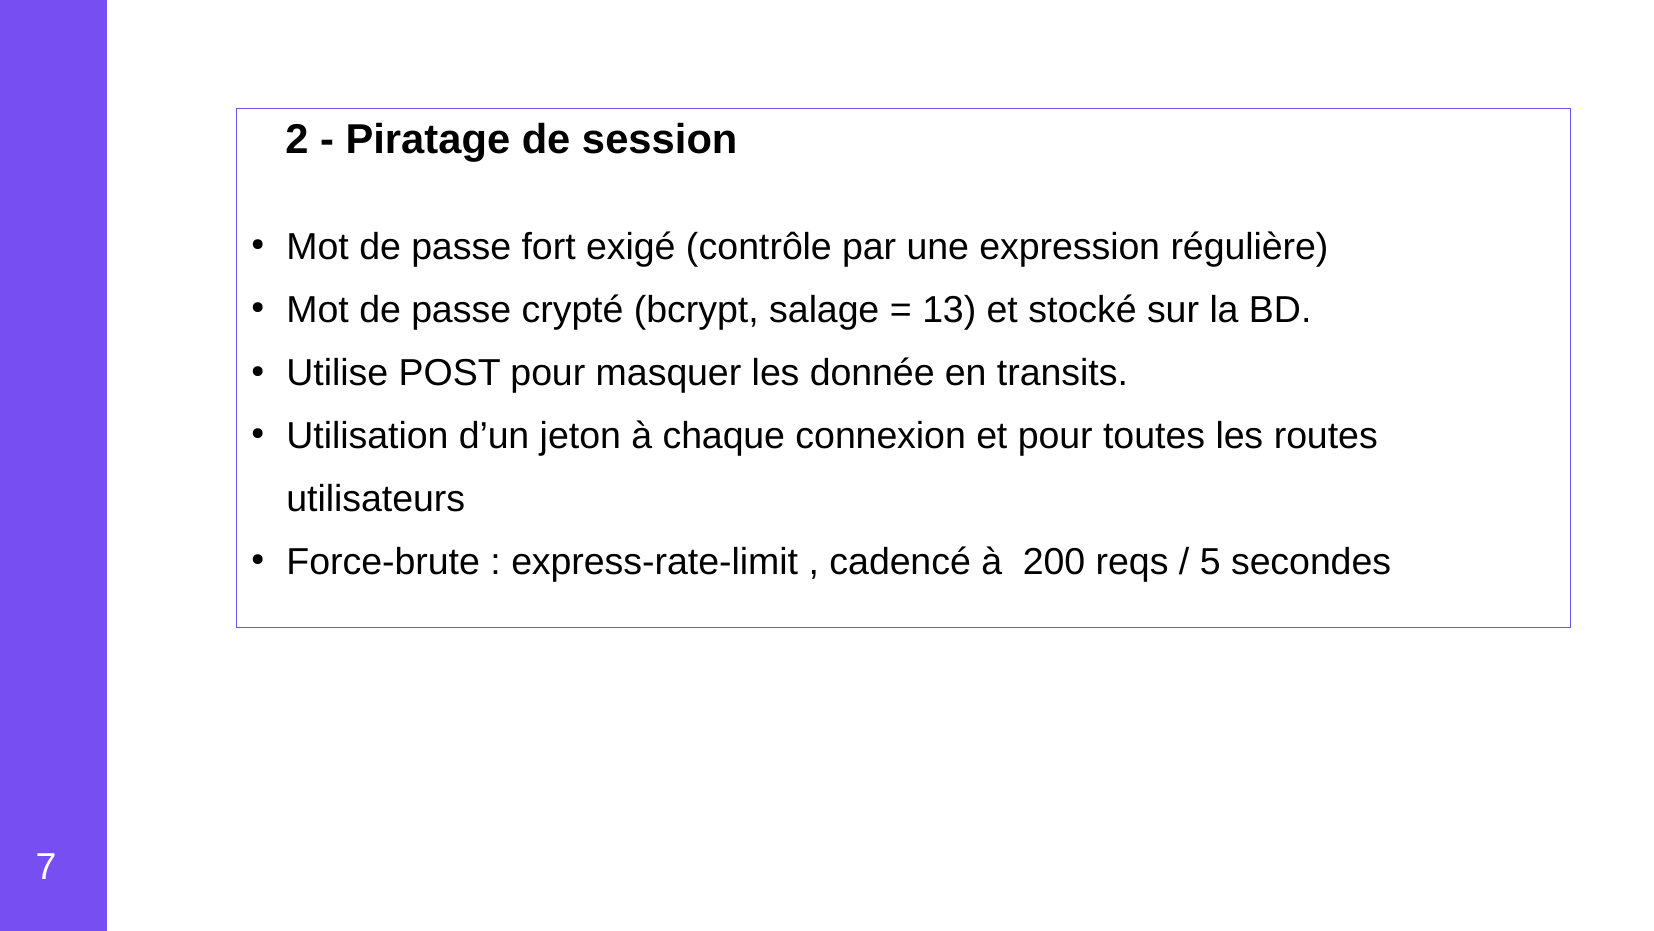

2 - Piratage de session
Mot de passe fort exigé (contrôle par une expression régulière)
Mot de passe crypté (bcrypt, salage = 13) et stocké sur la BD.
Utilise POST pour masquer les donnée en transits.
Utilisation d’un jeton à chaque connexion et pour toutes les routes utilisateurs
Force-brute : express-rate-limit , cadencé à 200 reqs / 5 secondes